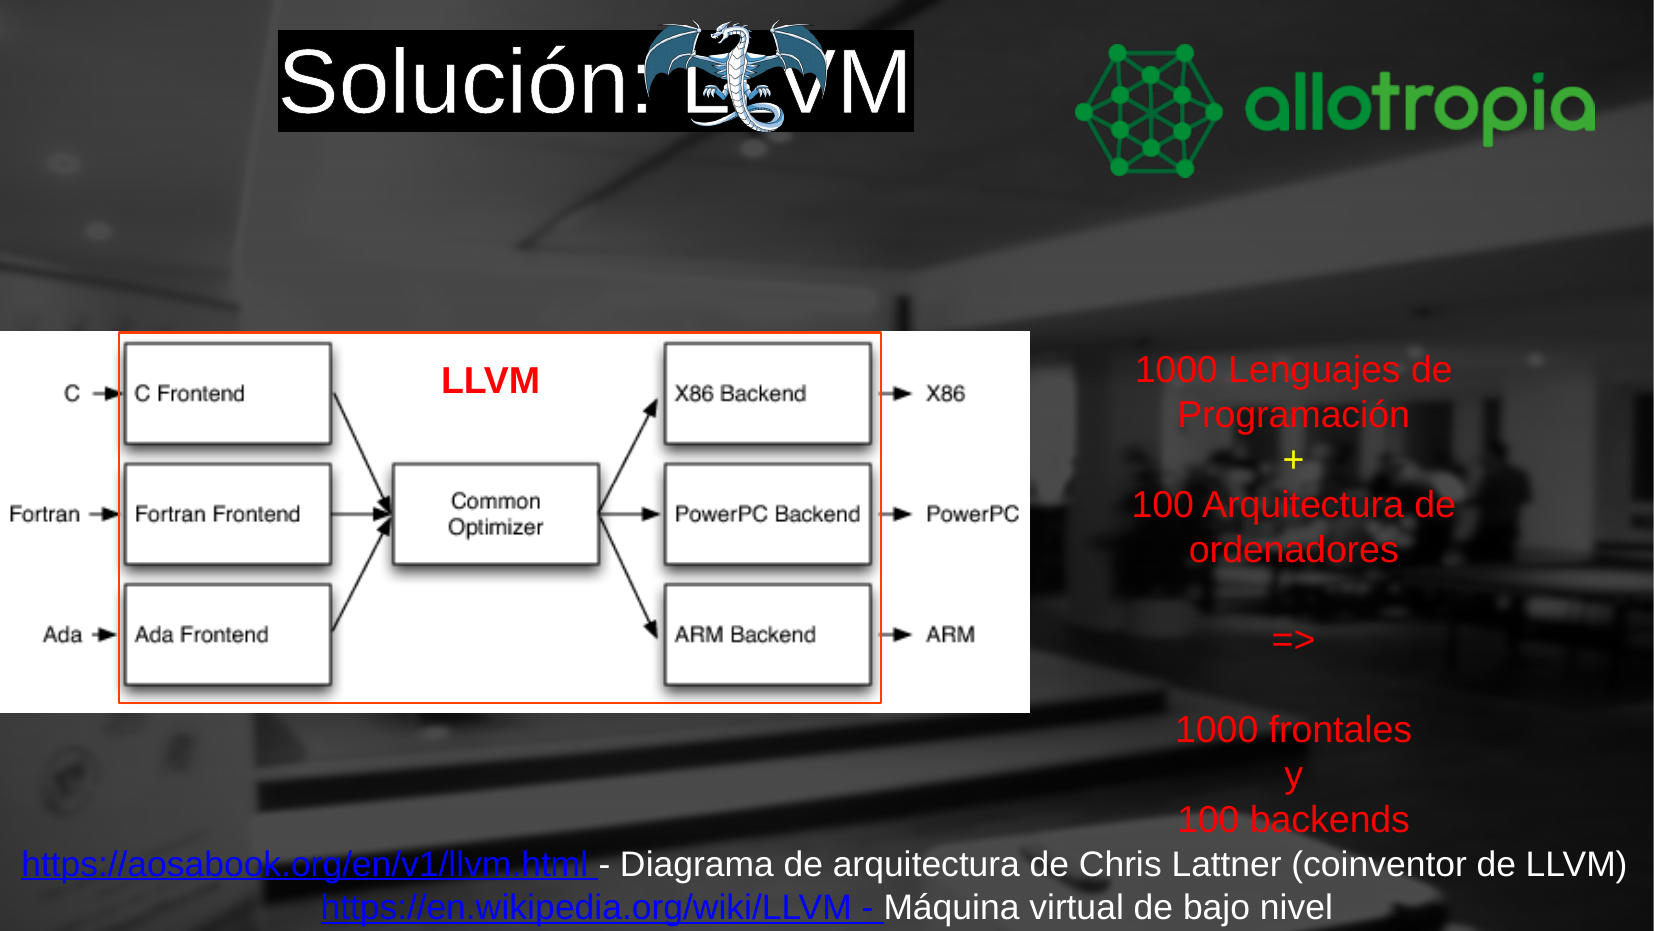

# Solución: LLVM
1000 Lenguajes de Programación
+
100 Arquitectura de ordenadores
=>
1000 frontales
y
100 backends
LLVM
https://aosabook.org/en/v1/llvm.html - Diagrama de arquitectura de Chris Lattner (coinventor de LLVM)
)
https://en.wikipedia.org/wiki/LLVM - Máquina virtual de bajo nivel